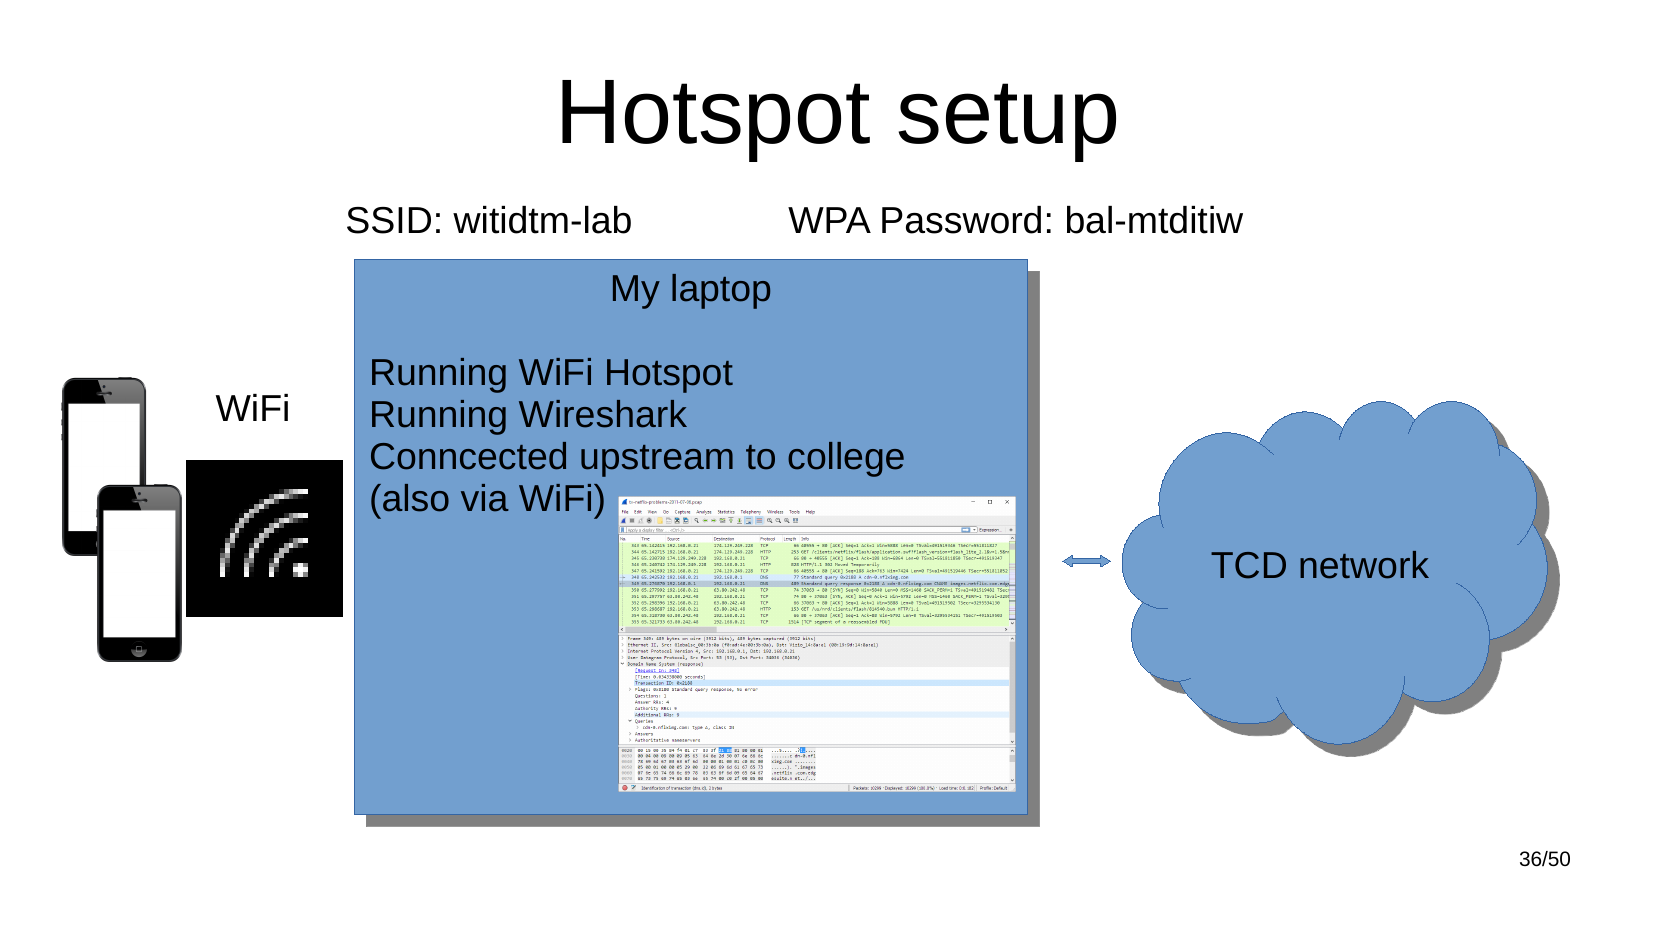

# Hotspot setup
SSID: witidtm-lab			WPA Password: bal-mtditiw
My laptop
Running WiFi Hotspot
Running Wireshark
Conncected upstream to college
(also via WiFi)
WiFi
TCD network
36